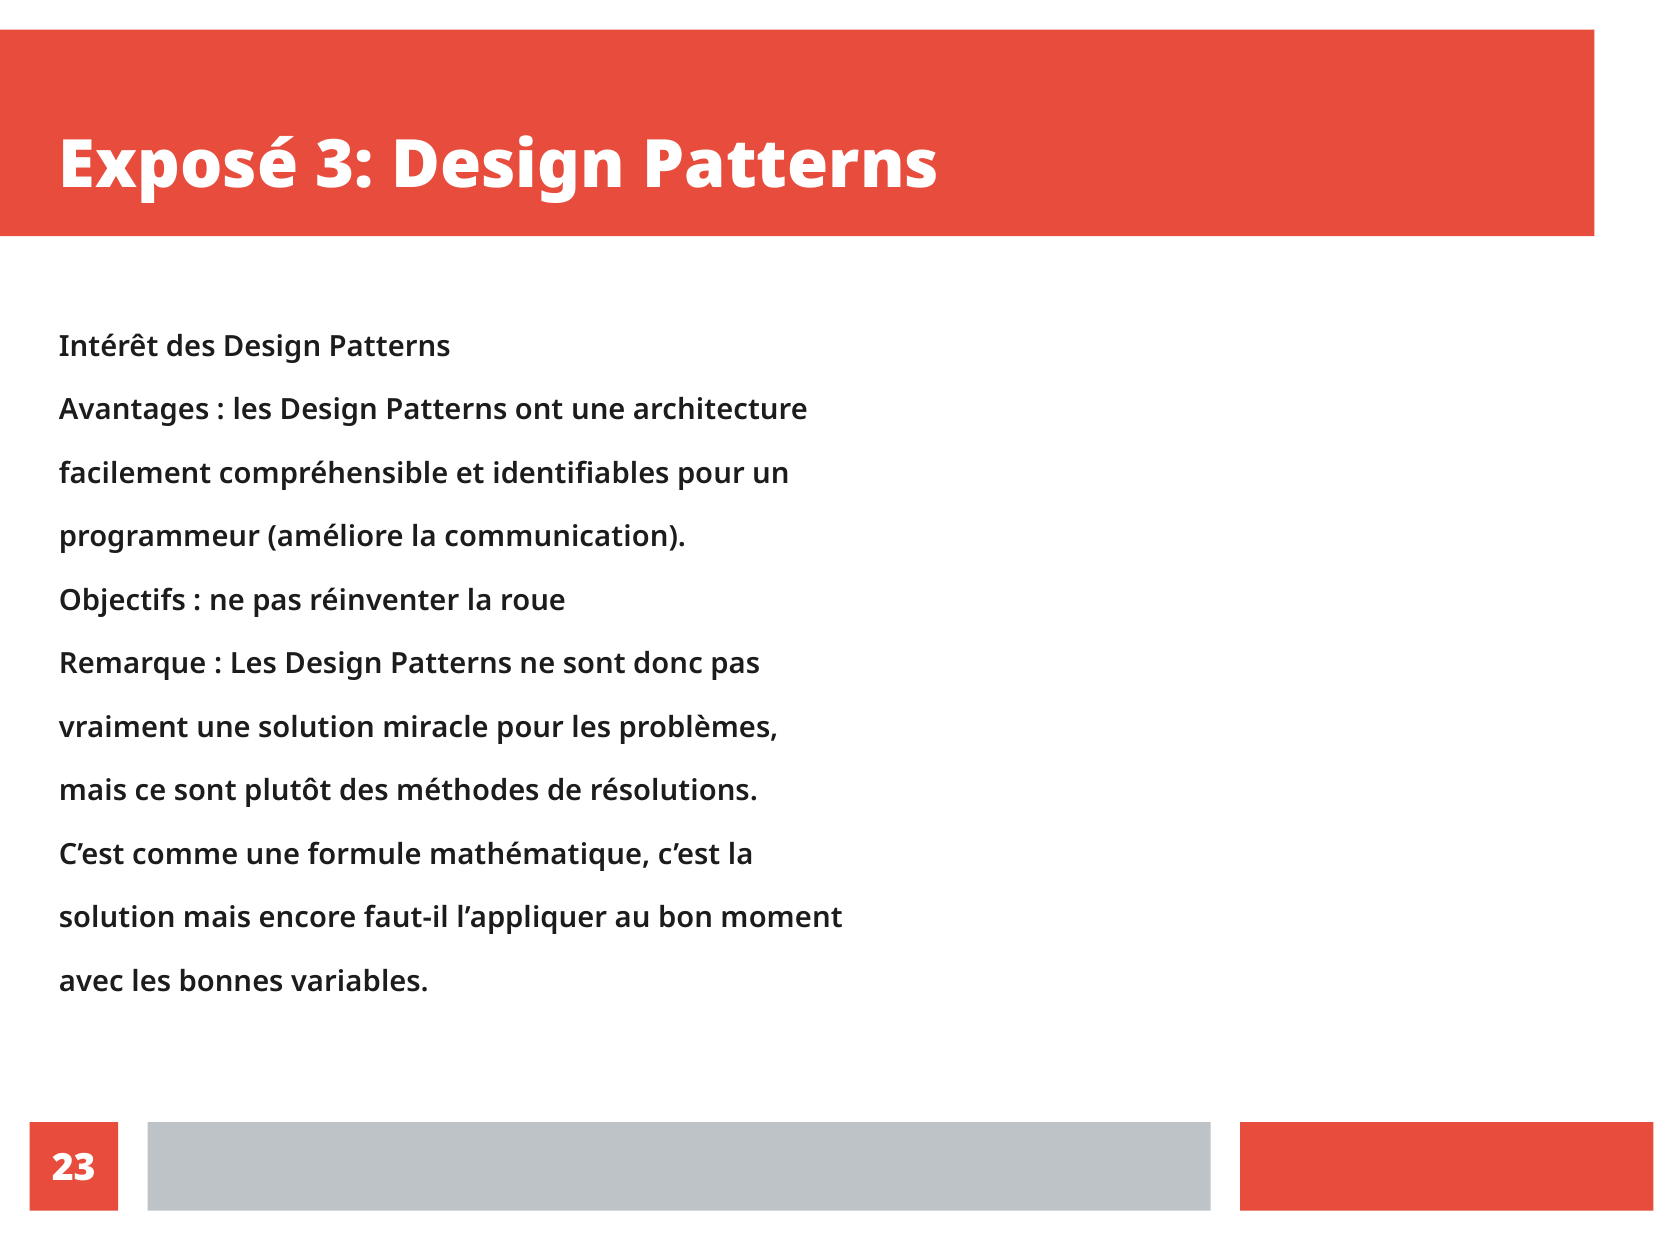

# Exposé 3: Design Patterns
Intérêt des Design Patterns
Avantages : les Design Patterns ont une architecture
facilement compréhensible et identifiables pour un
programmeur (améliore la communication).
Objectifs : ne pas réinventer la roue
Remarque : Les Design Patterns ne sont donc pas
vraiment une solution miracle pour les problèmes,
mais ce sont plutôt des méthodes de résolutions.
C’est comme une formule mathématique, c’est la
solution mais encore faut-il l’appliquer au bon moment
avec les bonnes variables.
23